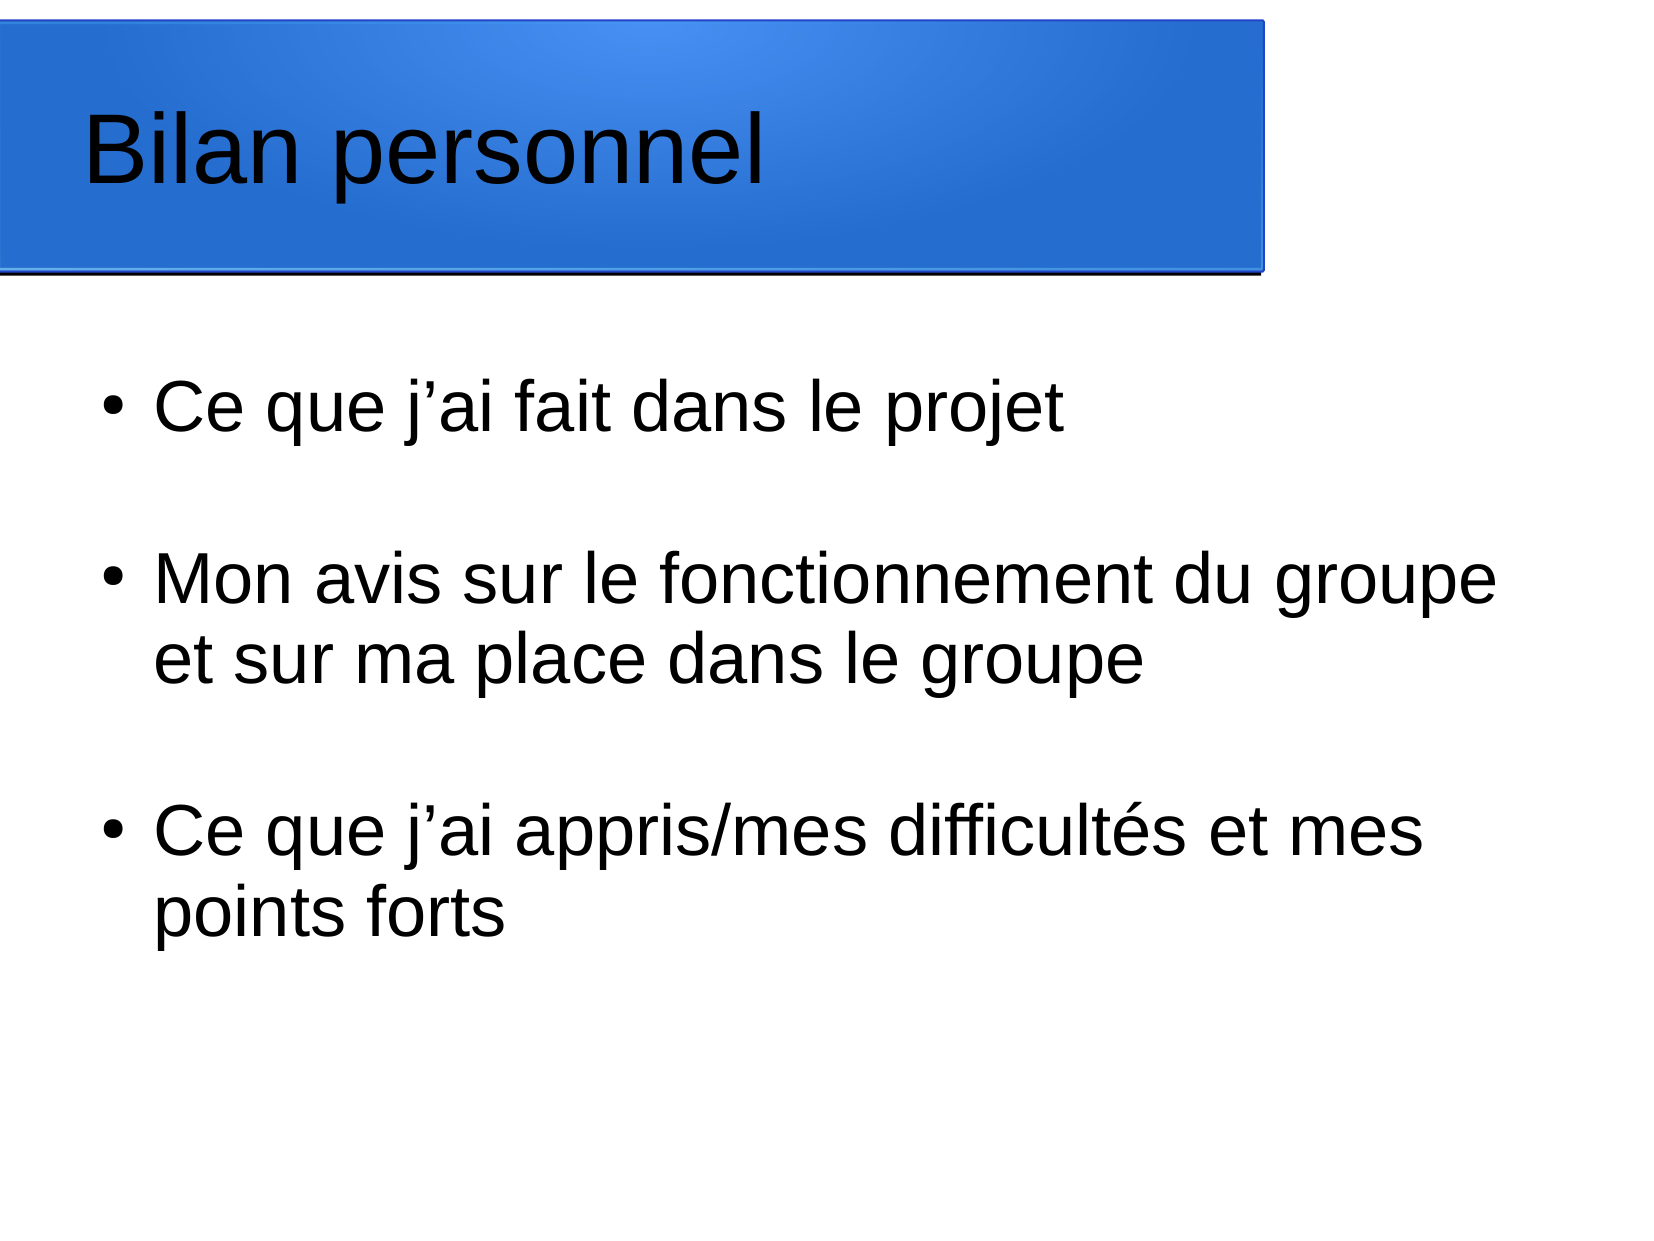

# Bilan personnel
Ce que j’ai fait dans le projet
Mon avis sur le fonctionnement du groupe et sur ma place dans le groupe
Ce que j’ai appris/mes difficultés et mes points forts